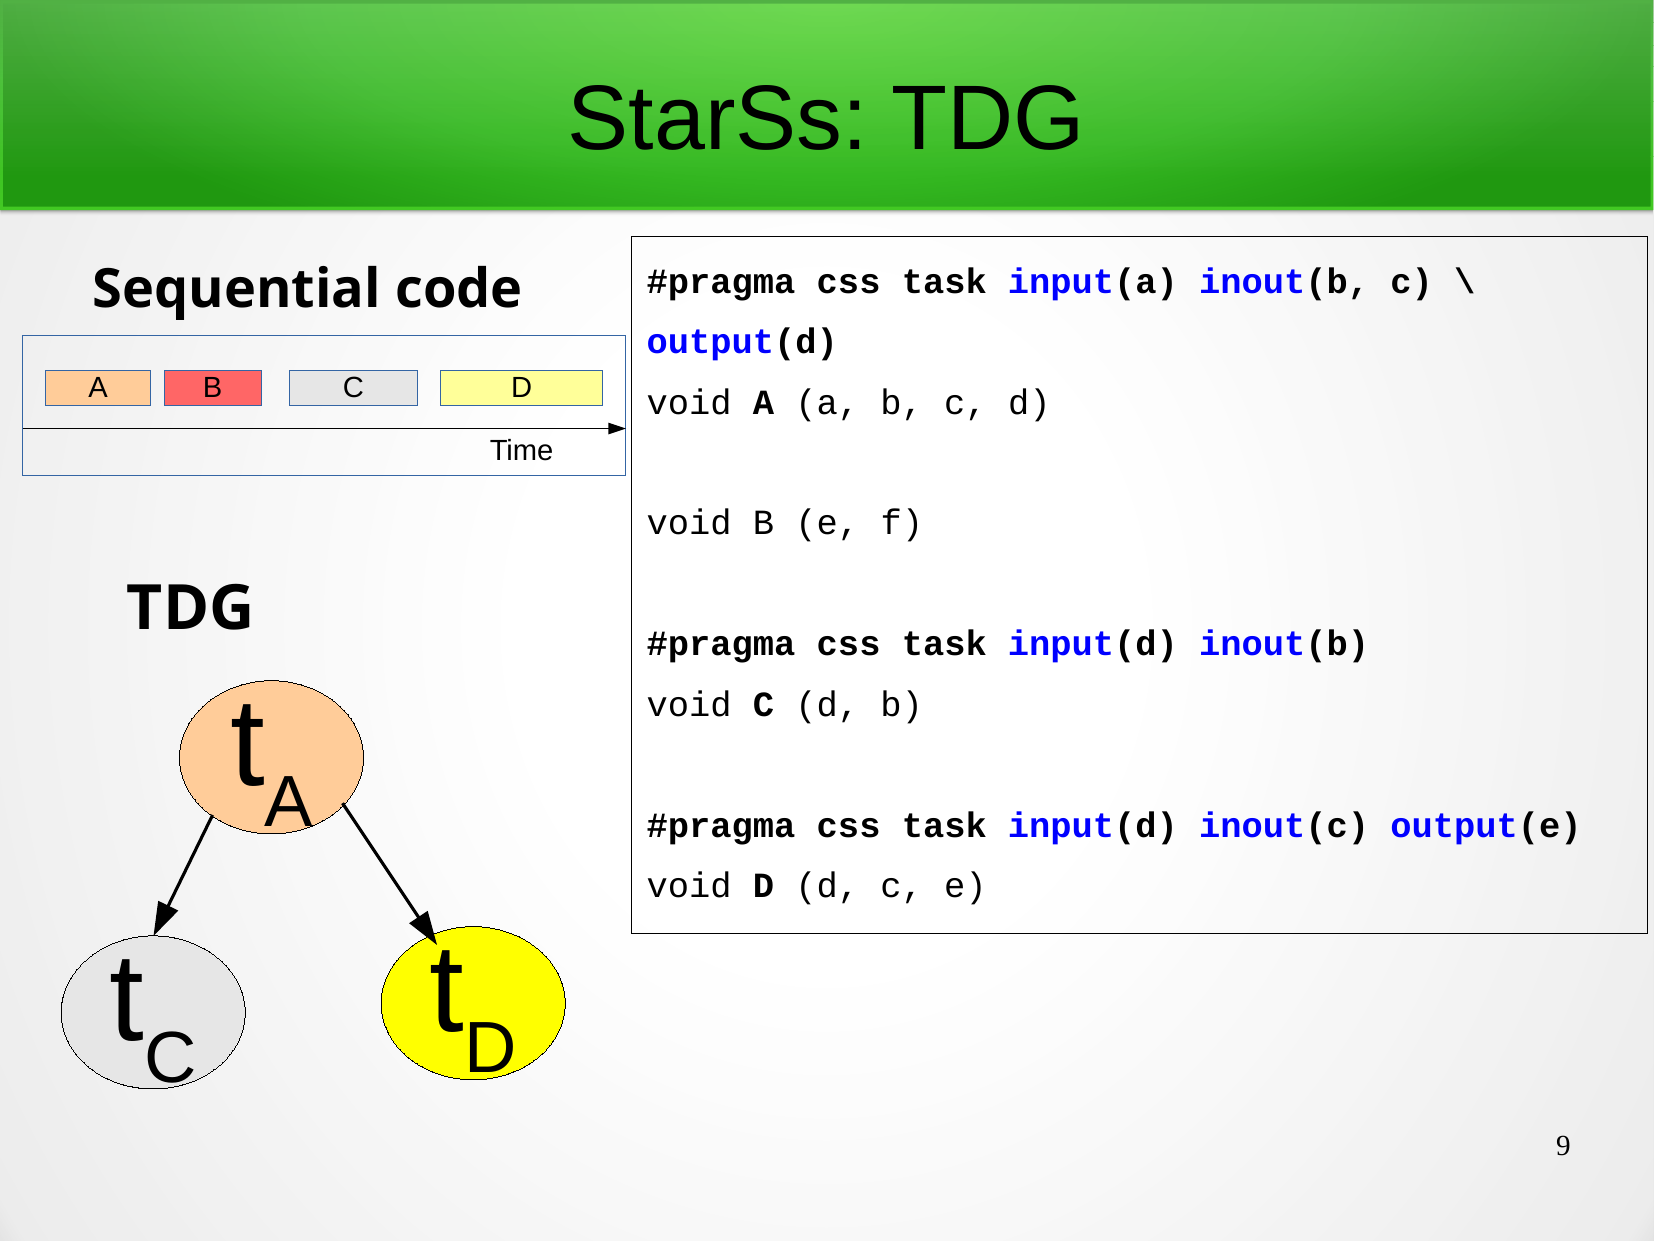

# StarSs: TDG
#pragma css task input(a) inout(b, c) \ output(d)
void A (a, b, c, d)
void B (e, f)
#pragma css task input(d) inout(b)
void C (d, b)
#pragma css task input(d) inout(c) output(e)
void D (d, c, e)
Sequential code
A
B
C
D
Time
TDG
tA
tD
tC
9